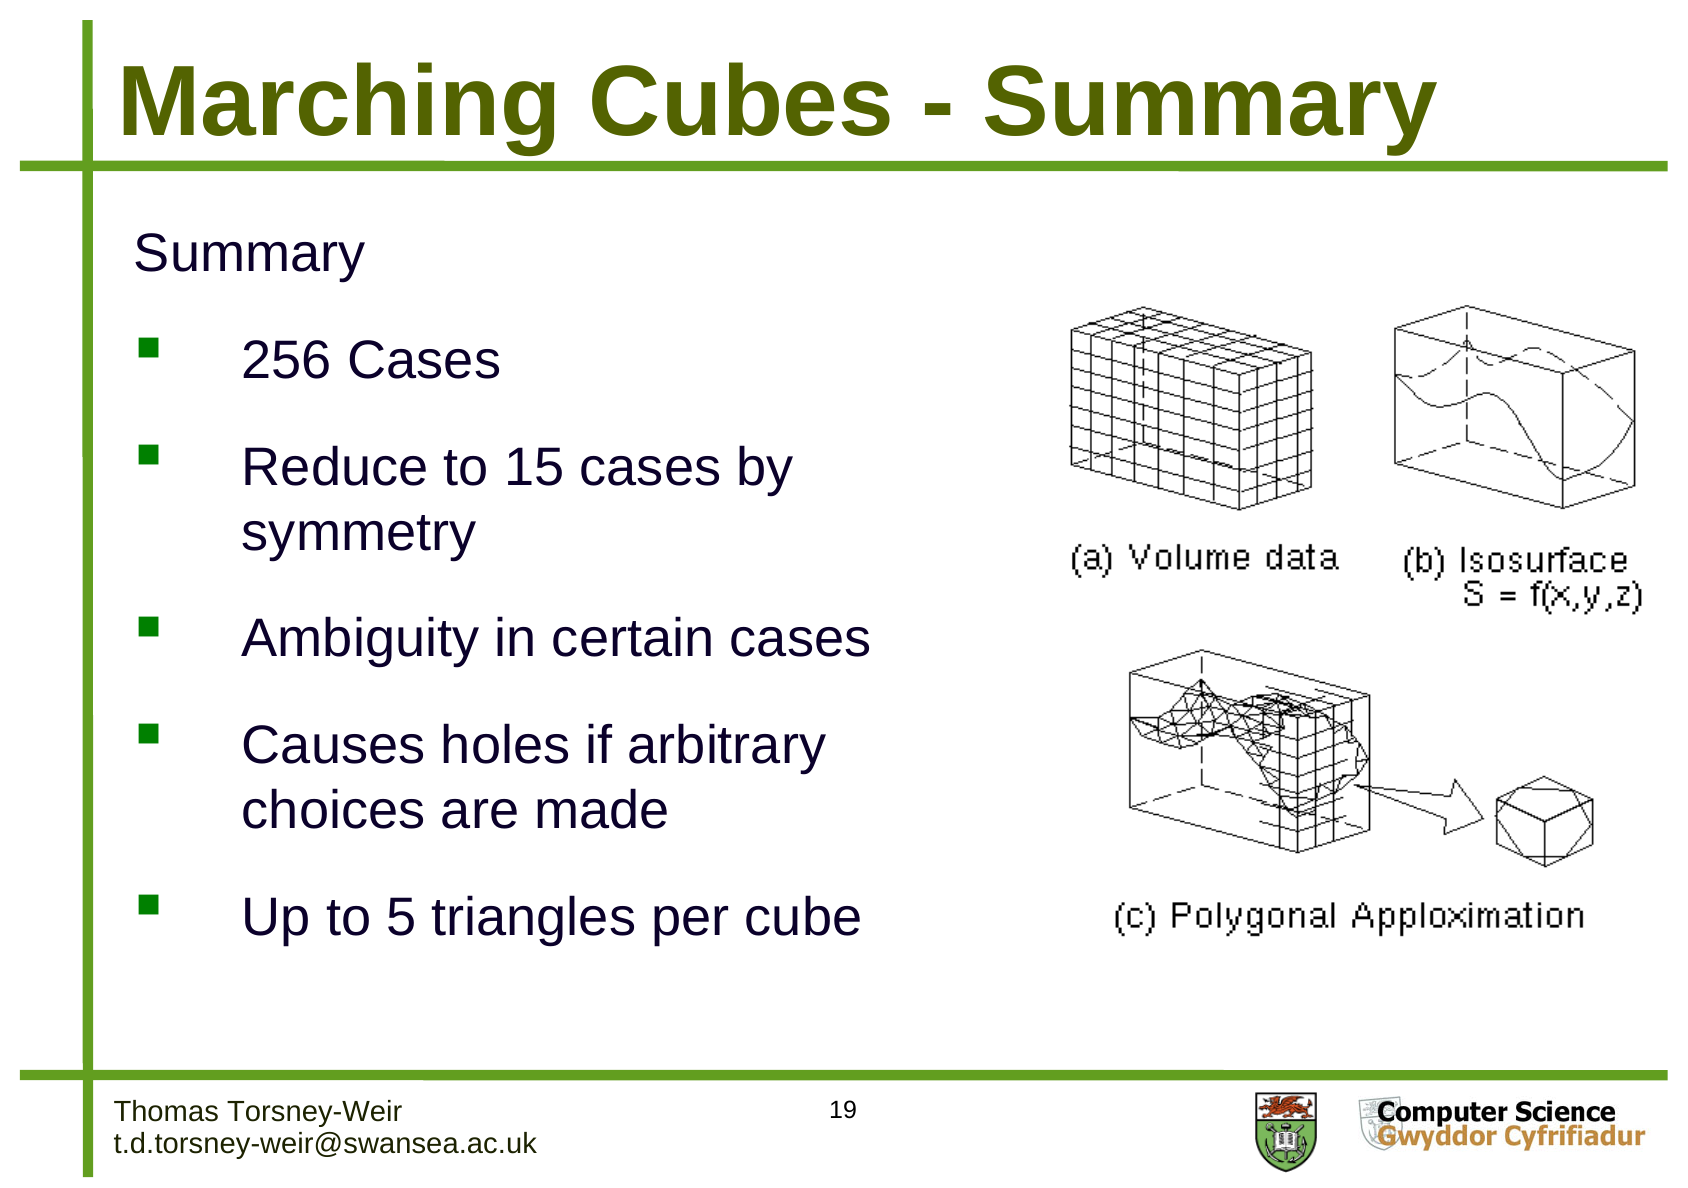

# Marching Cubes - Summary
Summary
256 Cases
Reduce to 15 cases by symmetry
Ambiguity in certain cases
Causes holes if arbitrary choices are made
Up to 5 triangles per cube